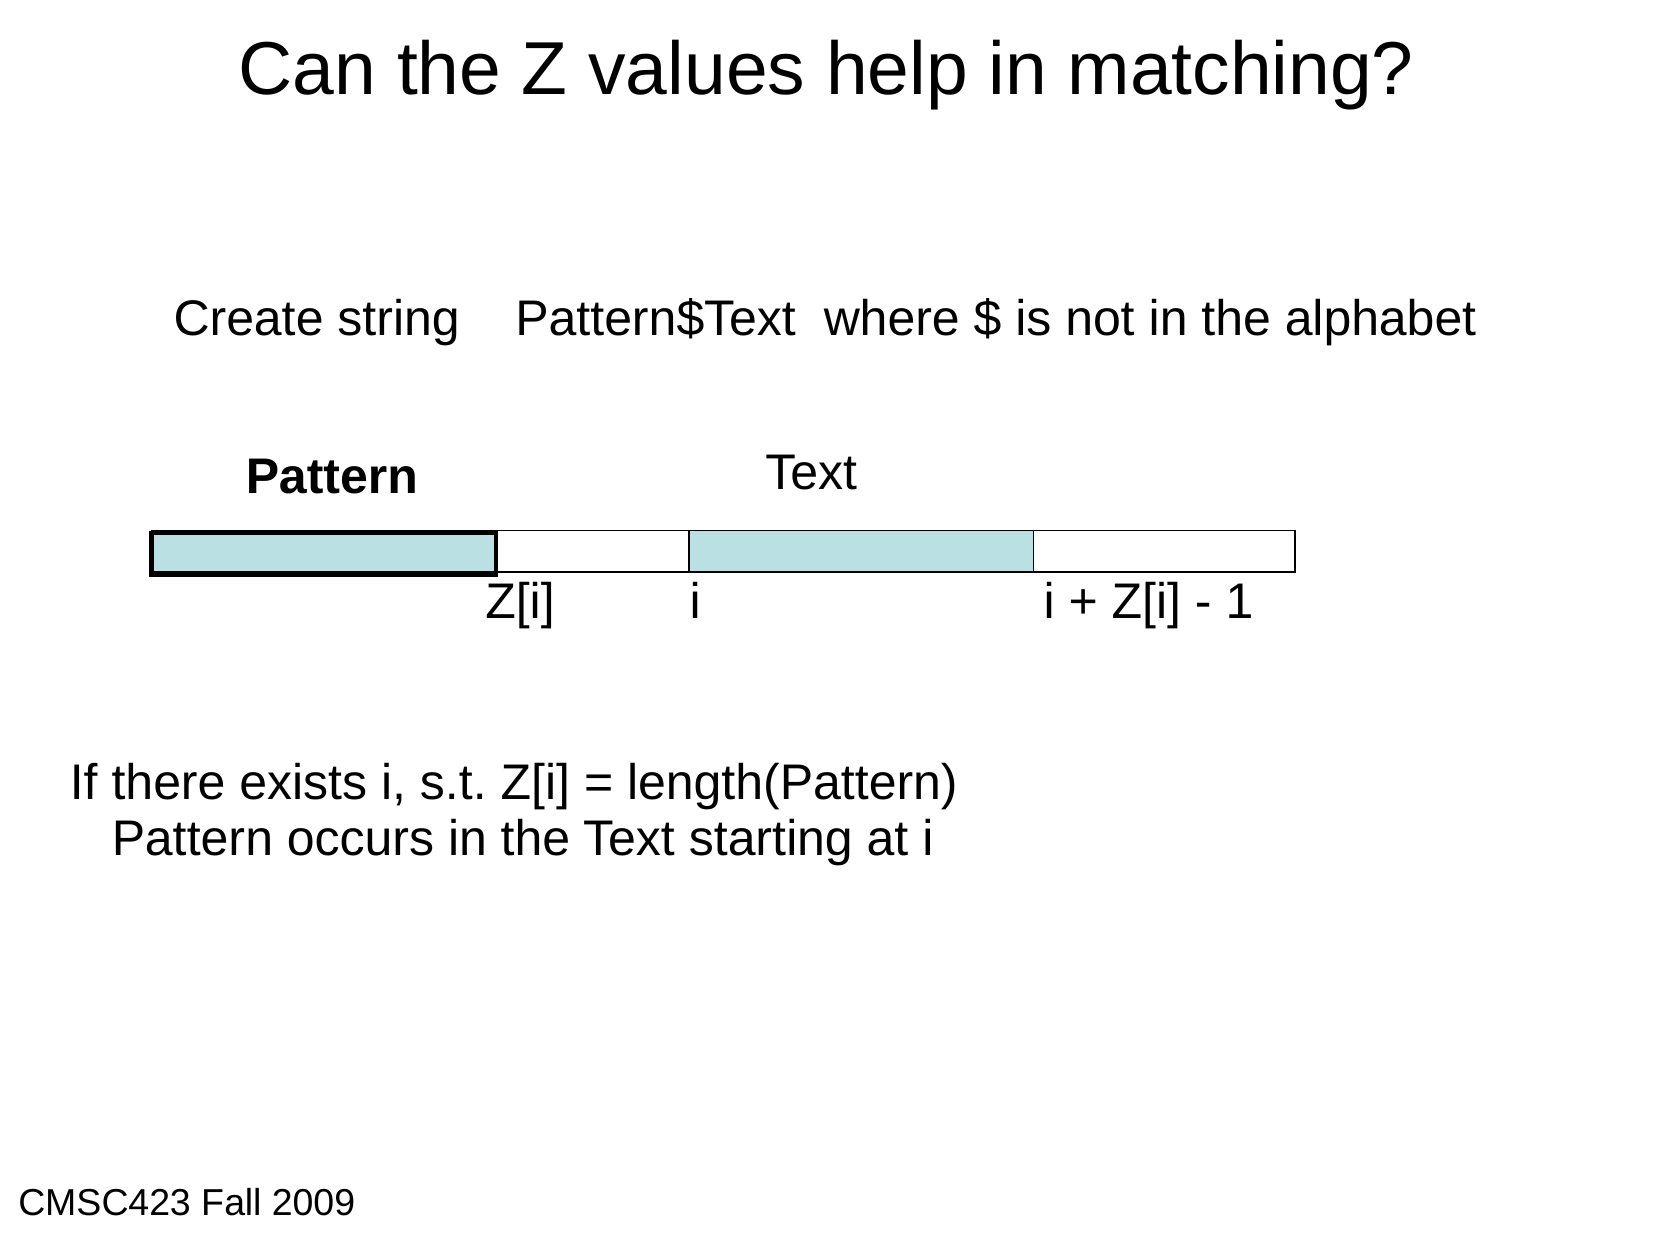

# Can the Z values help in matching?
Create string Pattern$Text where $ is not in the alphabet
Text
Pattern
Z[i]
i
i + Z[i] - 1
If there exists i, s.t. Z[i] = length(Pattern)
 Pattern occurs in the Text starting at i
CMSC423 Fall 2009